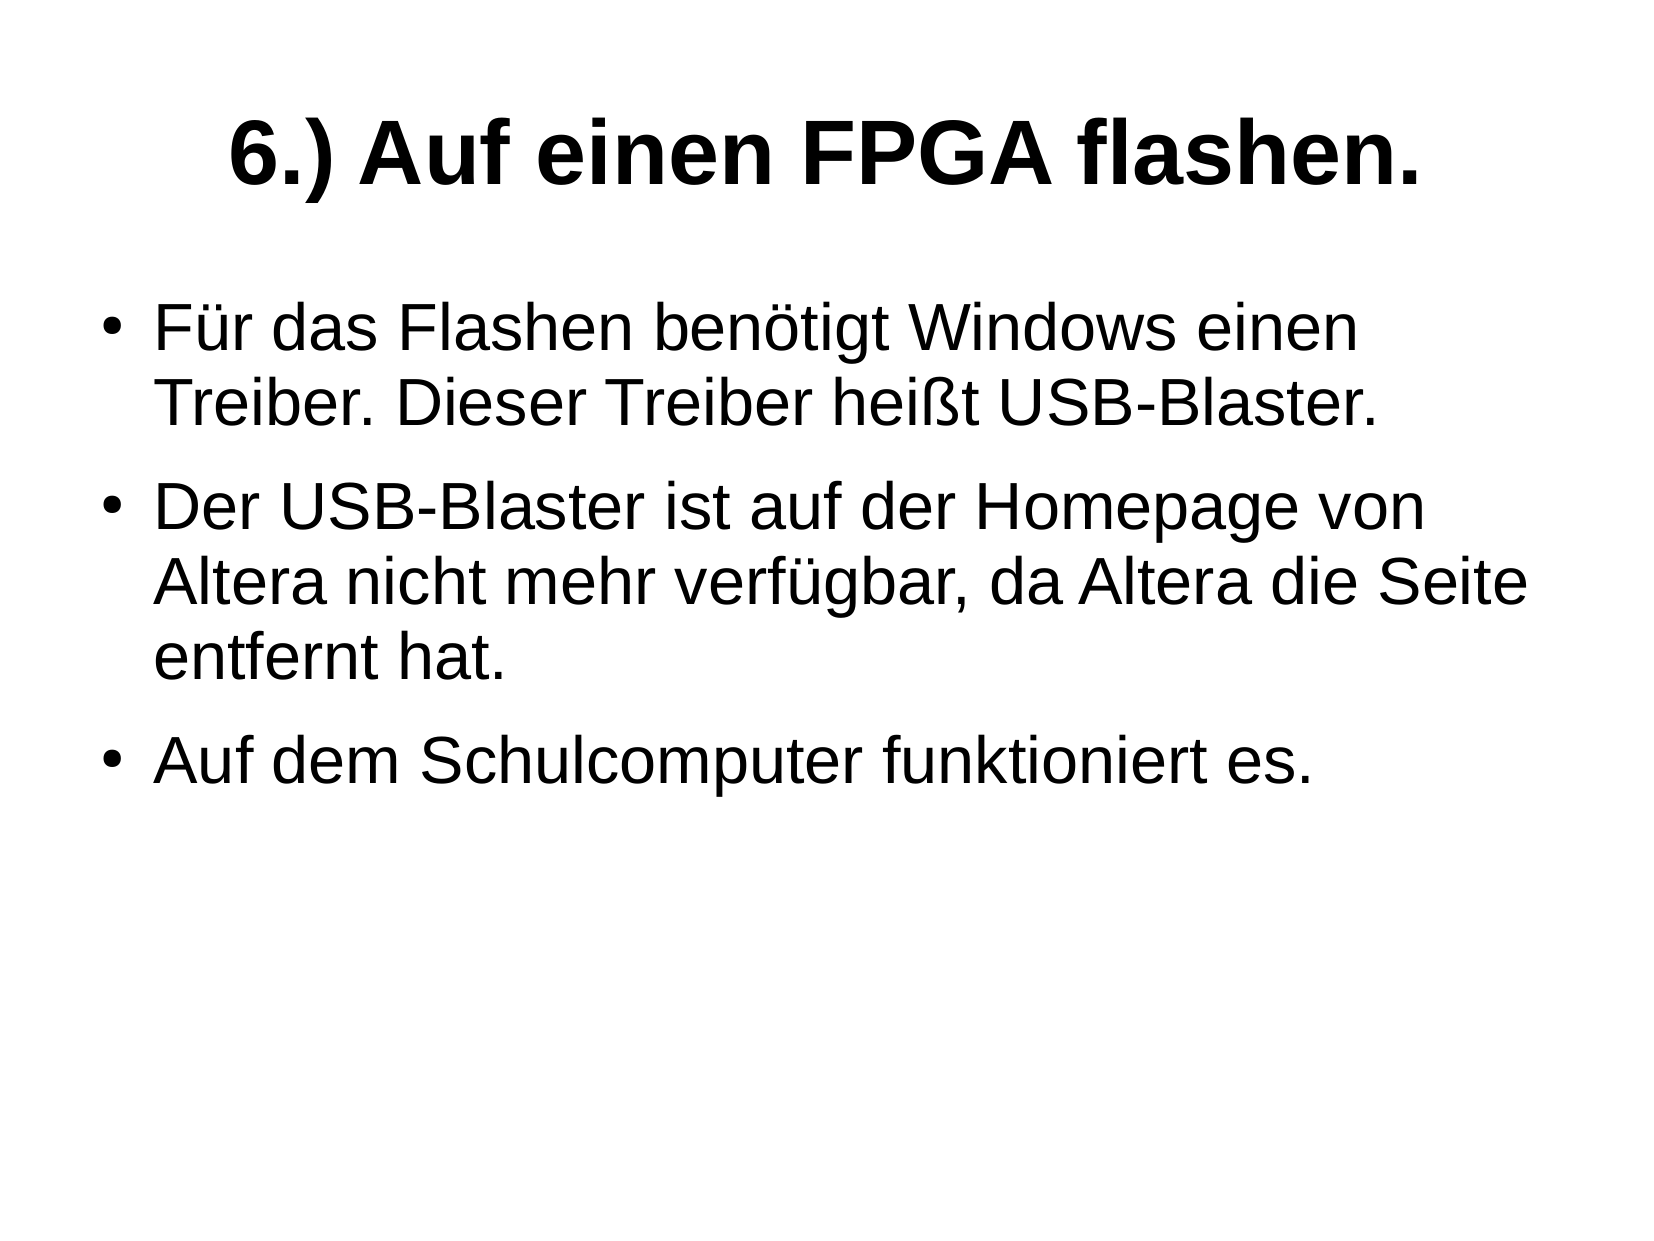

# 6.) Auf einen FPGA flashen.
Für das Flashen benötigt Windows einen Treiber. Dieser Treiber heißt USB-Blaster.
Der USB-Blaster ist auf der Homepage von Altera nicht mehr verfügbar, da Altera die Seite entfernt hat.
Auf dem Schulcomputer funktioniert es.